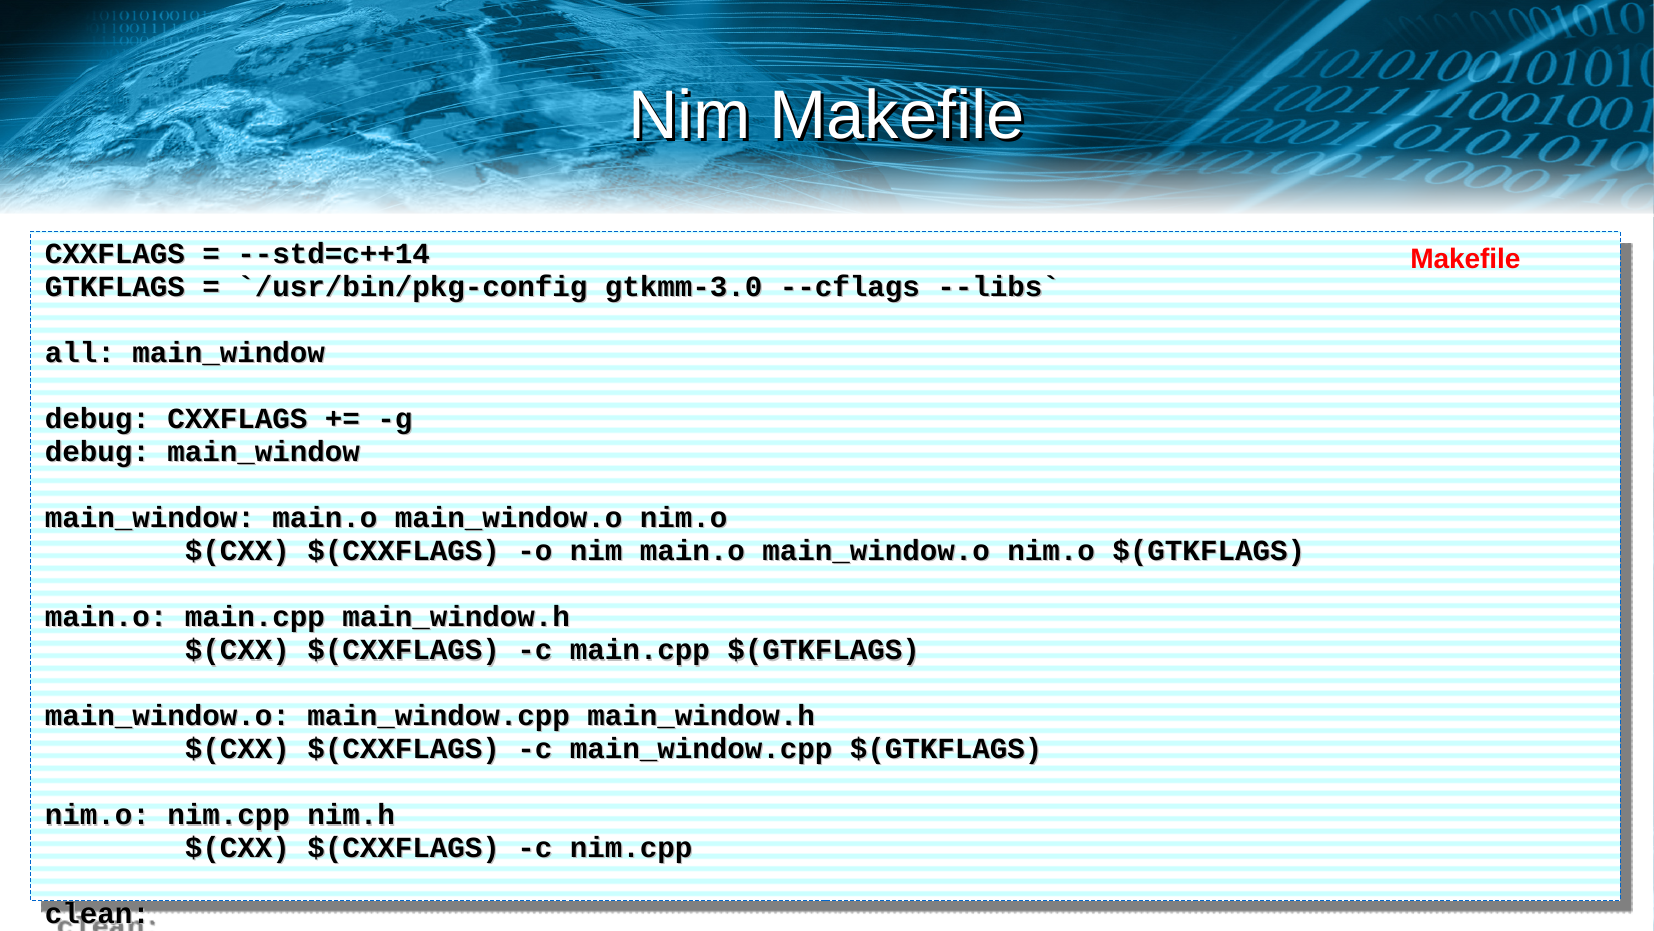

# Nim Makefile
CXXFLAGS = --std=c++14
GTKFLAGS = `/usr/bin/pkg-config gtkmm-3.0 --cflags --libs`
all: main_window
debug: CXXFLAGS += -g
debug: main_window
main_window: main.o main_window.o nim.o
 $(CXX) $(CXXFLAGS) -o nim main.o main_window.o nim.o $(GTKFLAGS)
main.o: main.cpp main_window.h
 $(CXX) $(CXXFLAGS) -c main.cpp $(GTKFLAGS)
main_window.o: main_window.cpp main_window.h
 $(CXX) $(CXXFLAGS) -c main_window.cpp $(GTKFLAGS)
nim.o: nim.cpp nim.h
 $(CXX) $(CXXFLAGS) -c nim.cpp
clean:
 -rm -f *.o *.gch *~ nim
Makefile